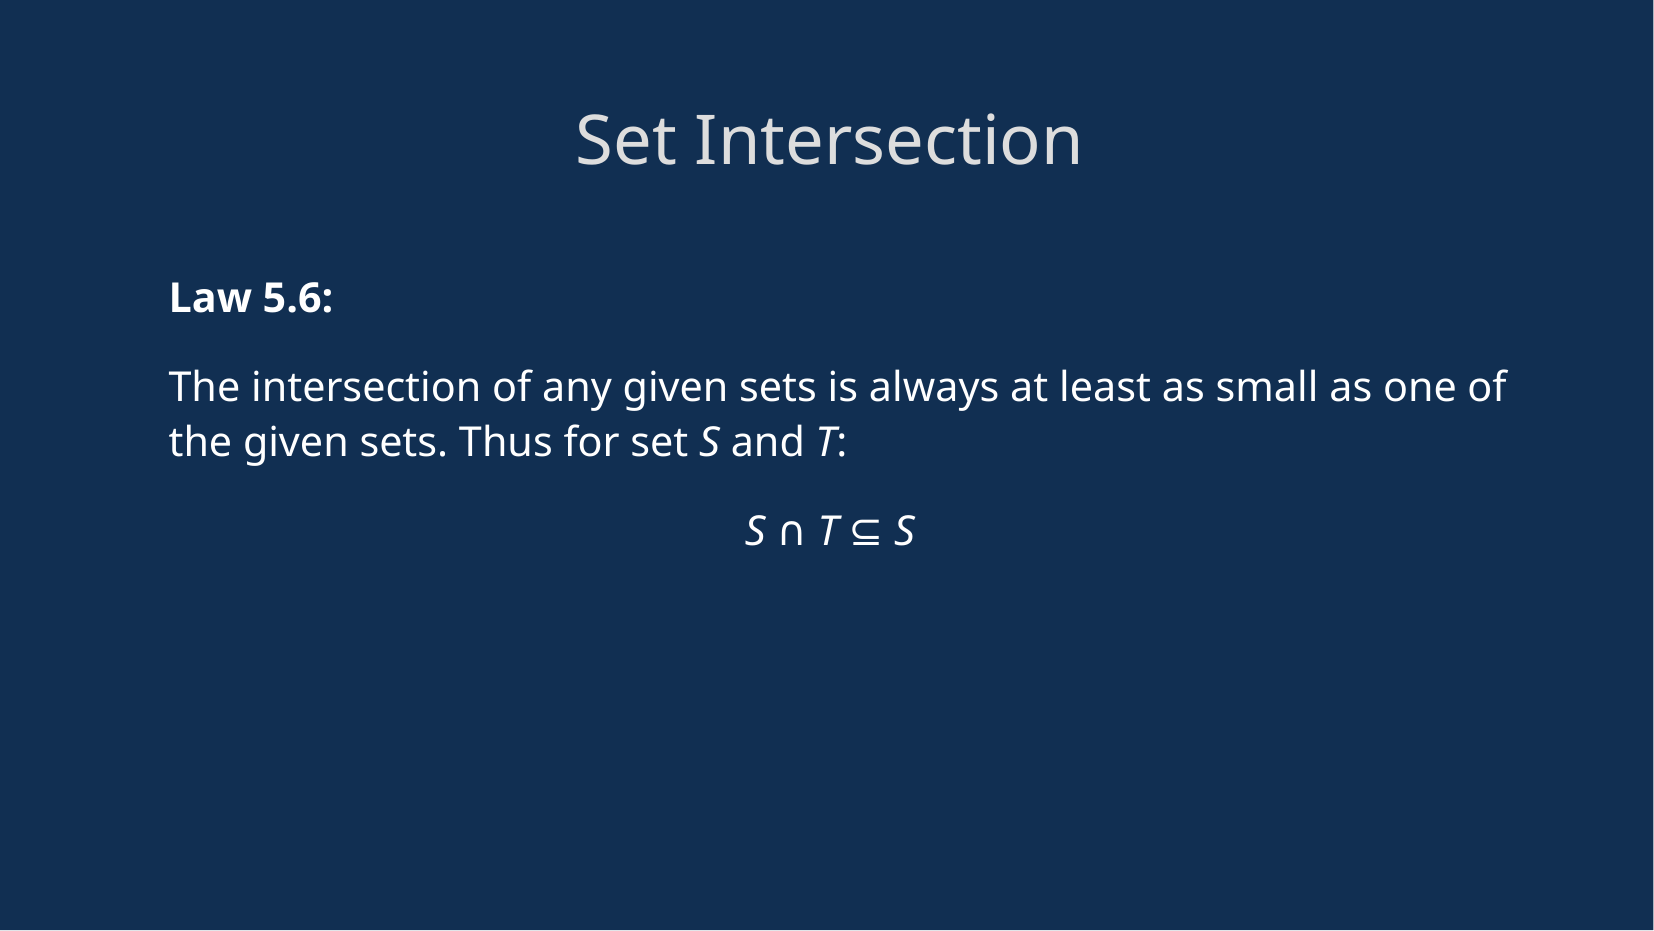

# Set Intersection
Law 5.6:
The intersection of any given sets is always at least as small as one of the given sets. Thus for set S and T:
S ∩ T ⊆ S